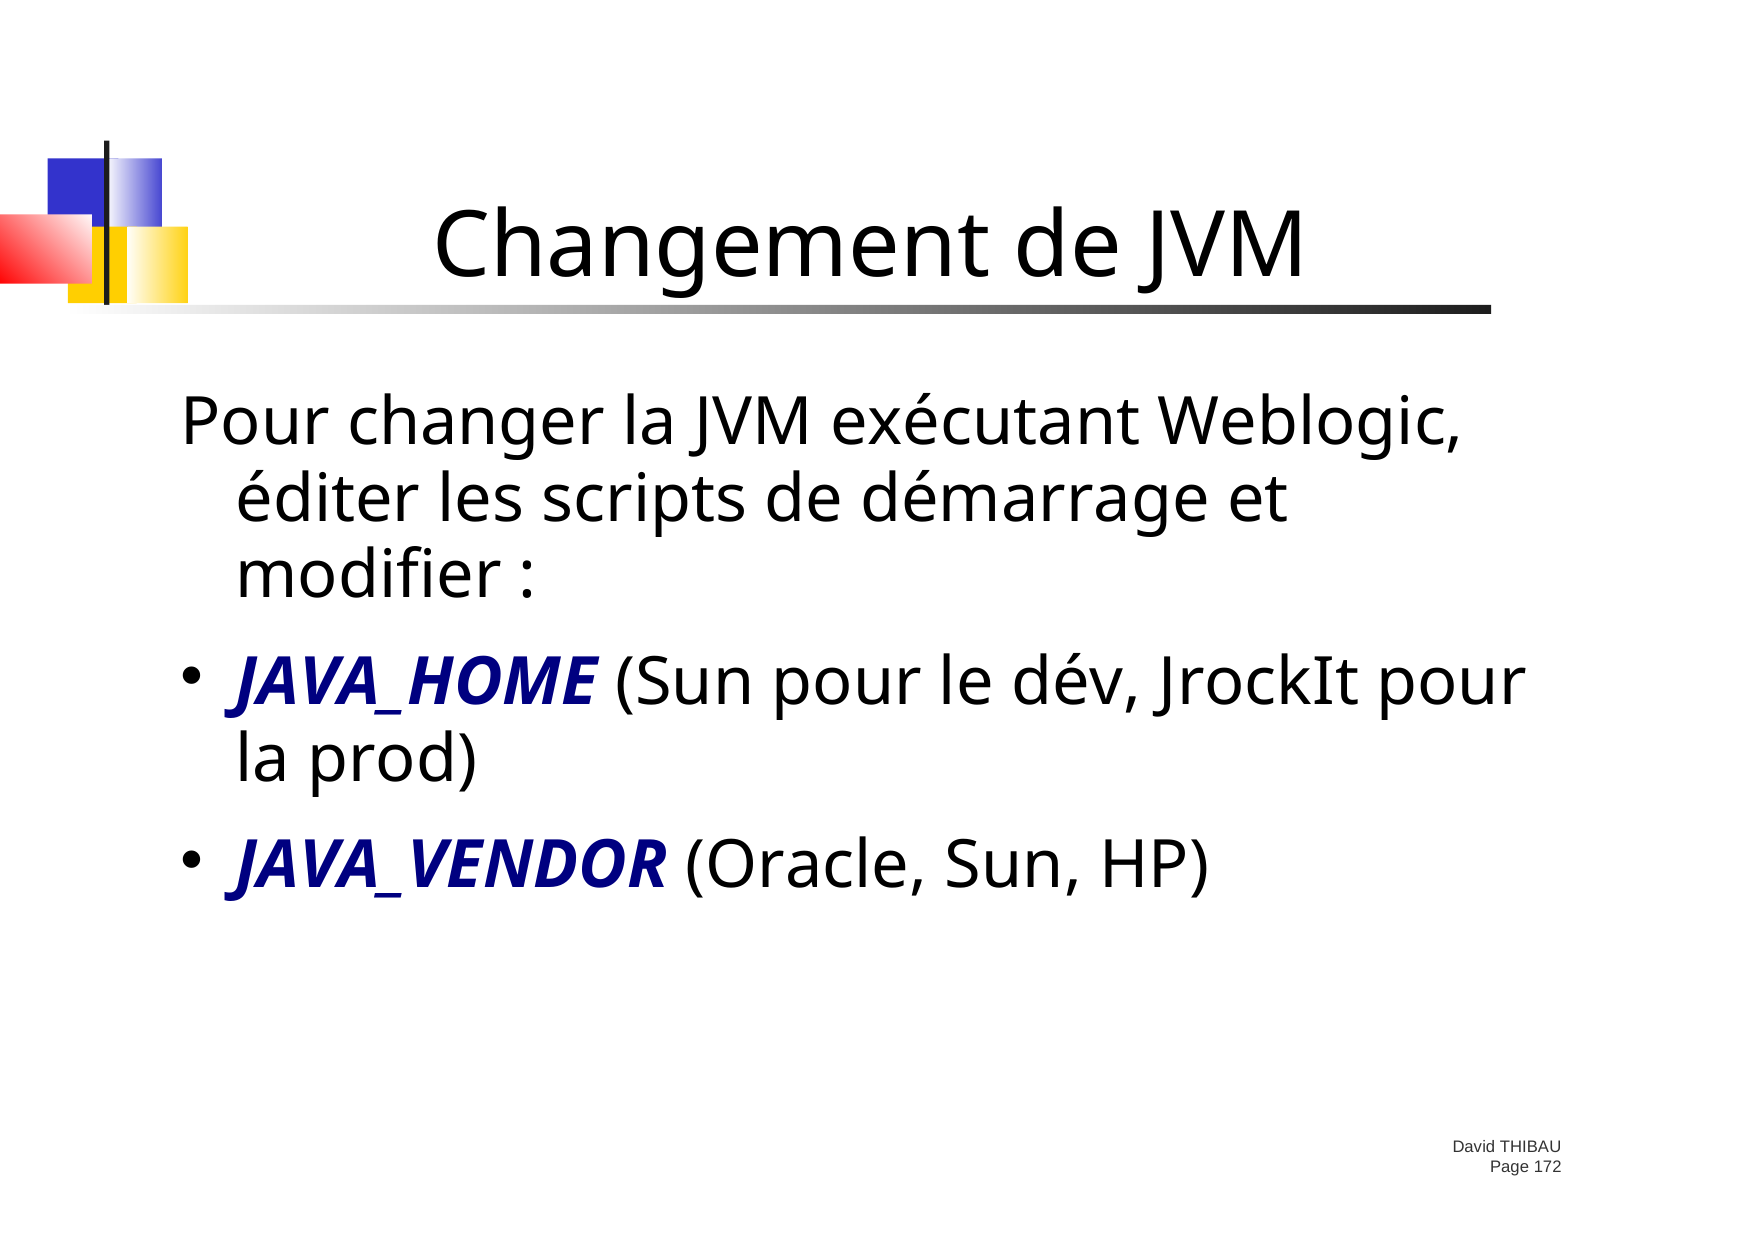

# Changement de JVM
Pour changer la JVM exécutant Weblogic, éditer les scripts de démarrage et modifier :
JAVA_HOME (Sun pour le dév, JrockIt pour la prod)
JAVA_VENDOR (Oracle, Sun, HP)